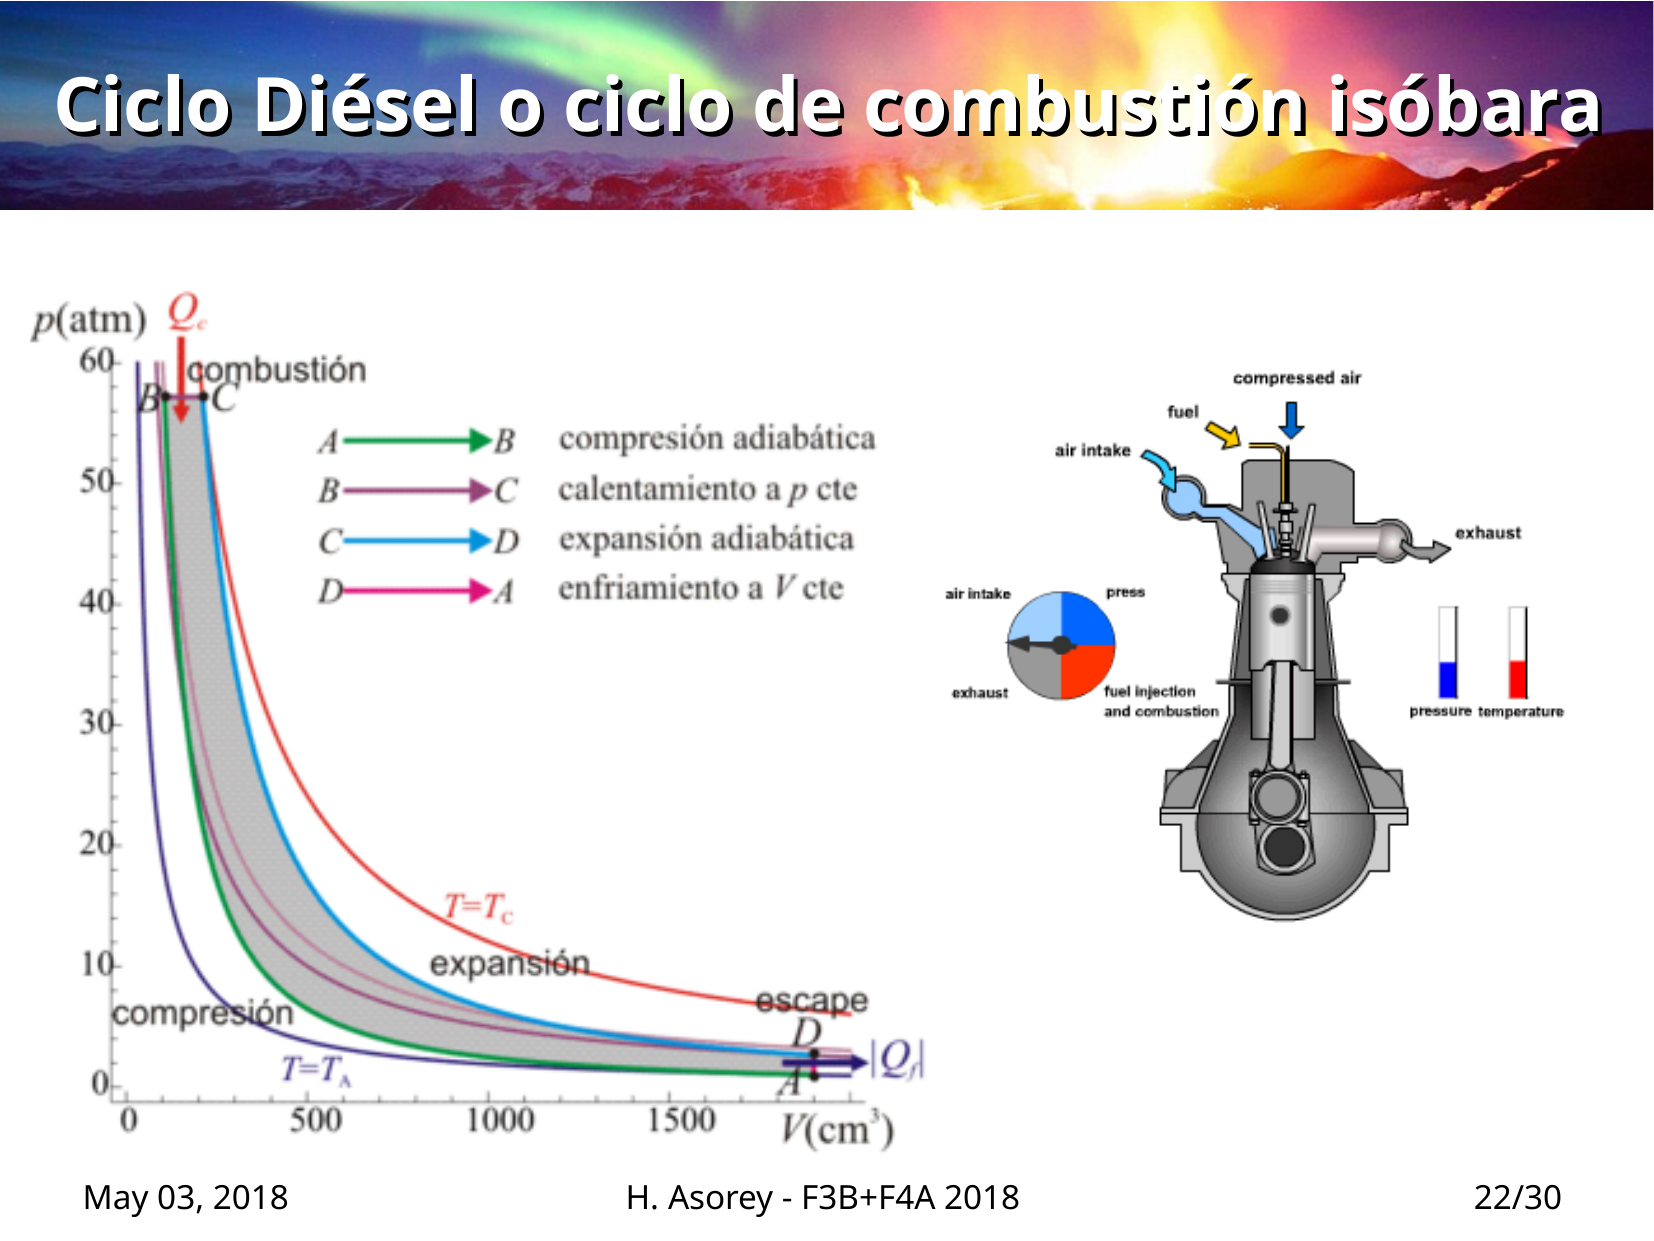

# Ciclo Diésel o ciclo de combustión isóbara
May 03, 2018
H. Asorey - F3B+F4A 2018
22